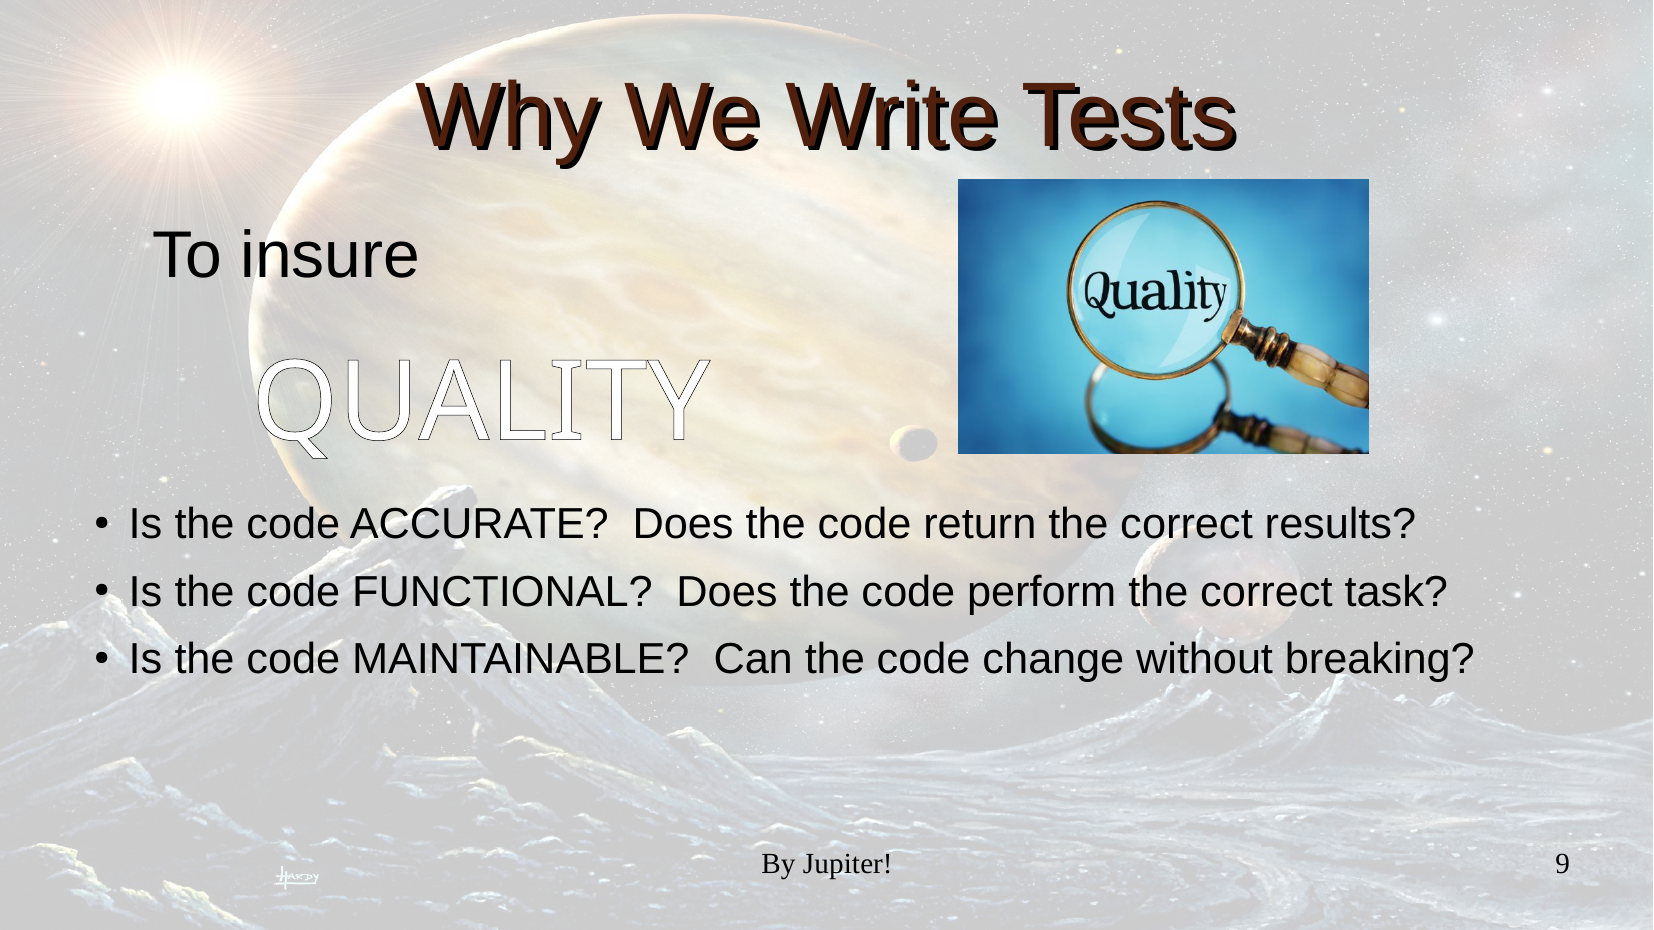

# Why We Write Tests
To insure
QUALITY
Is the code ACCURATE? Does the code return the correct results?
Is the code FUNCTIONAL? Does the code perform the correct task?
Is the code MAINTAINABLE? Can the code change without breaking?
By Jupiter!